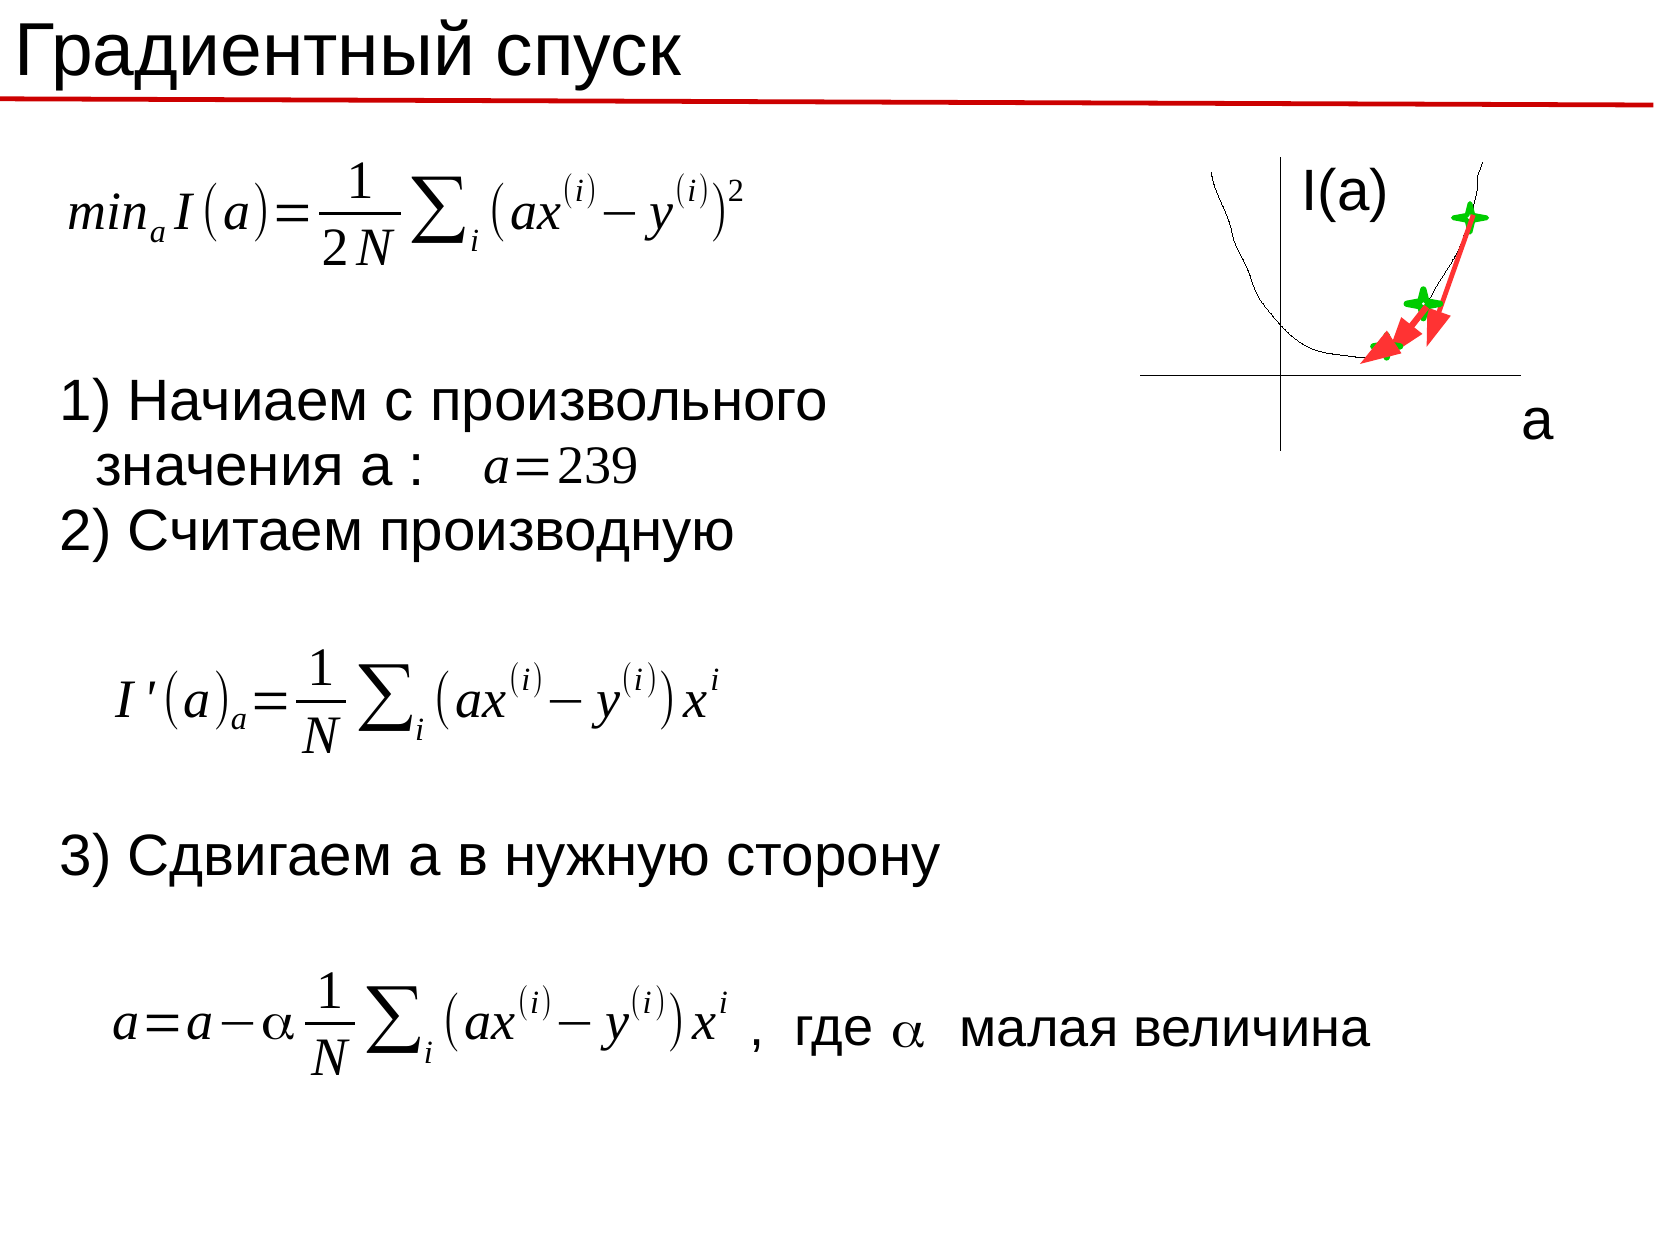

Градиентный спуск
I(a)
 Начиаем с произвольного значения а :
 Считаем производную
 Сдвигаем а в нужную сторону
a
, где
малая величина